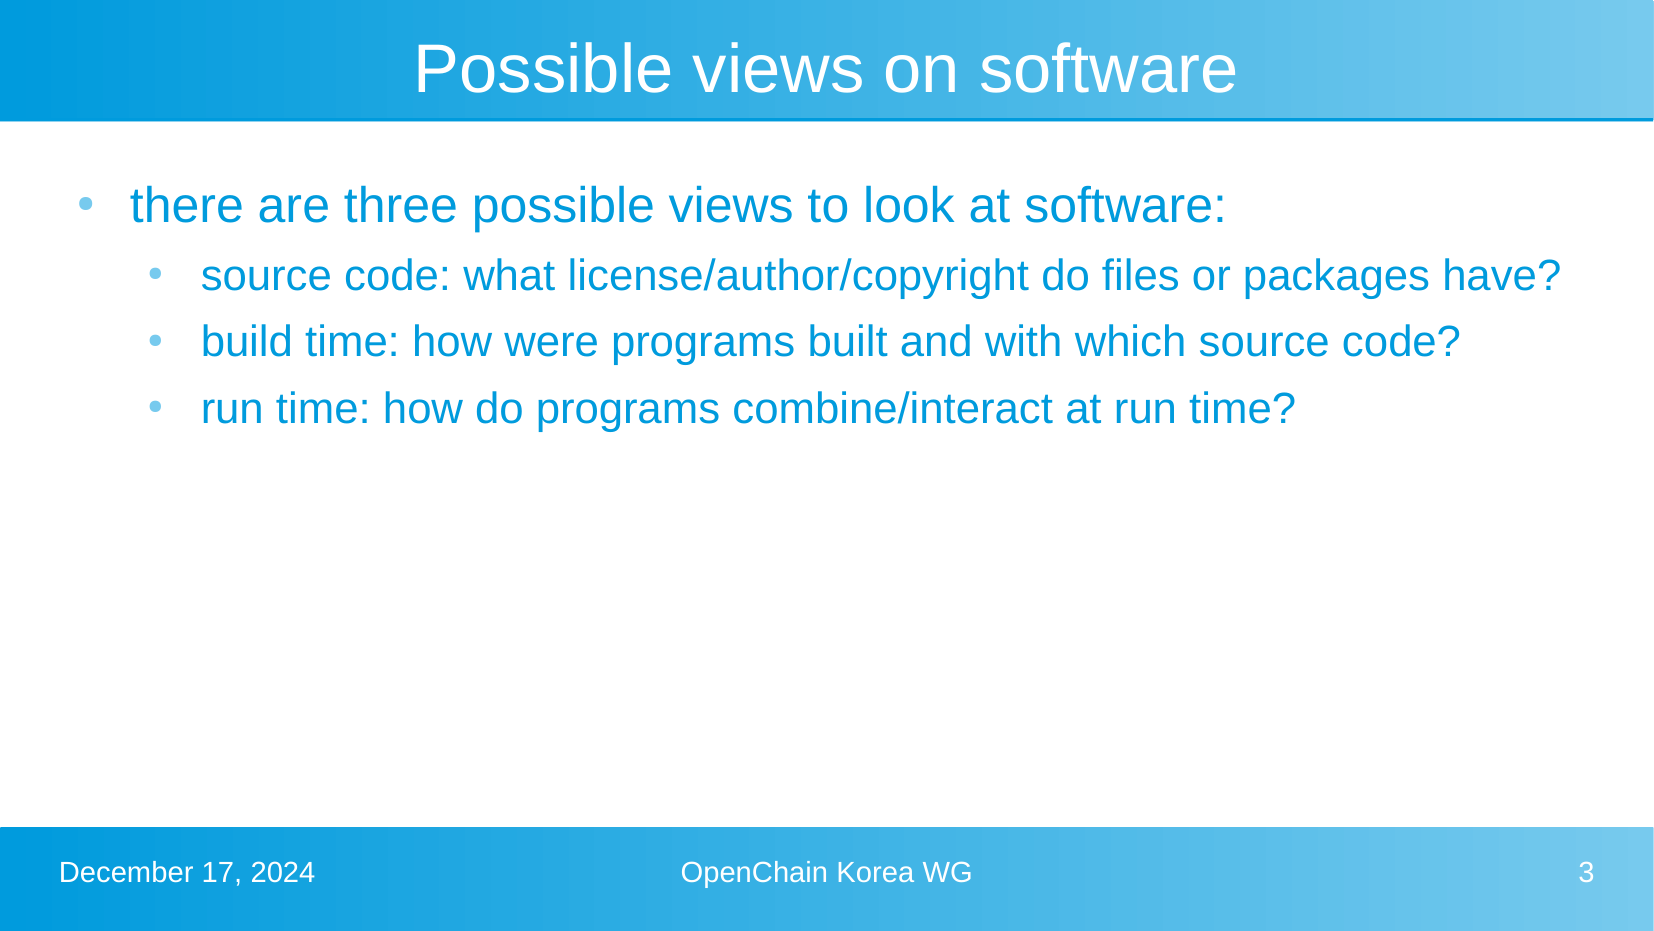

# Possible views on software
there are three possible views to look at software:
source code: what license/author/copyright do files or packages have?
build time: how were programs built and with which source code?
run time: how do programs combine/interact at run time?
3